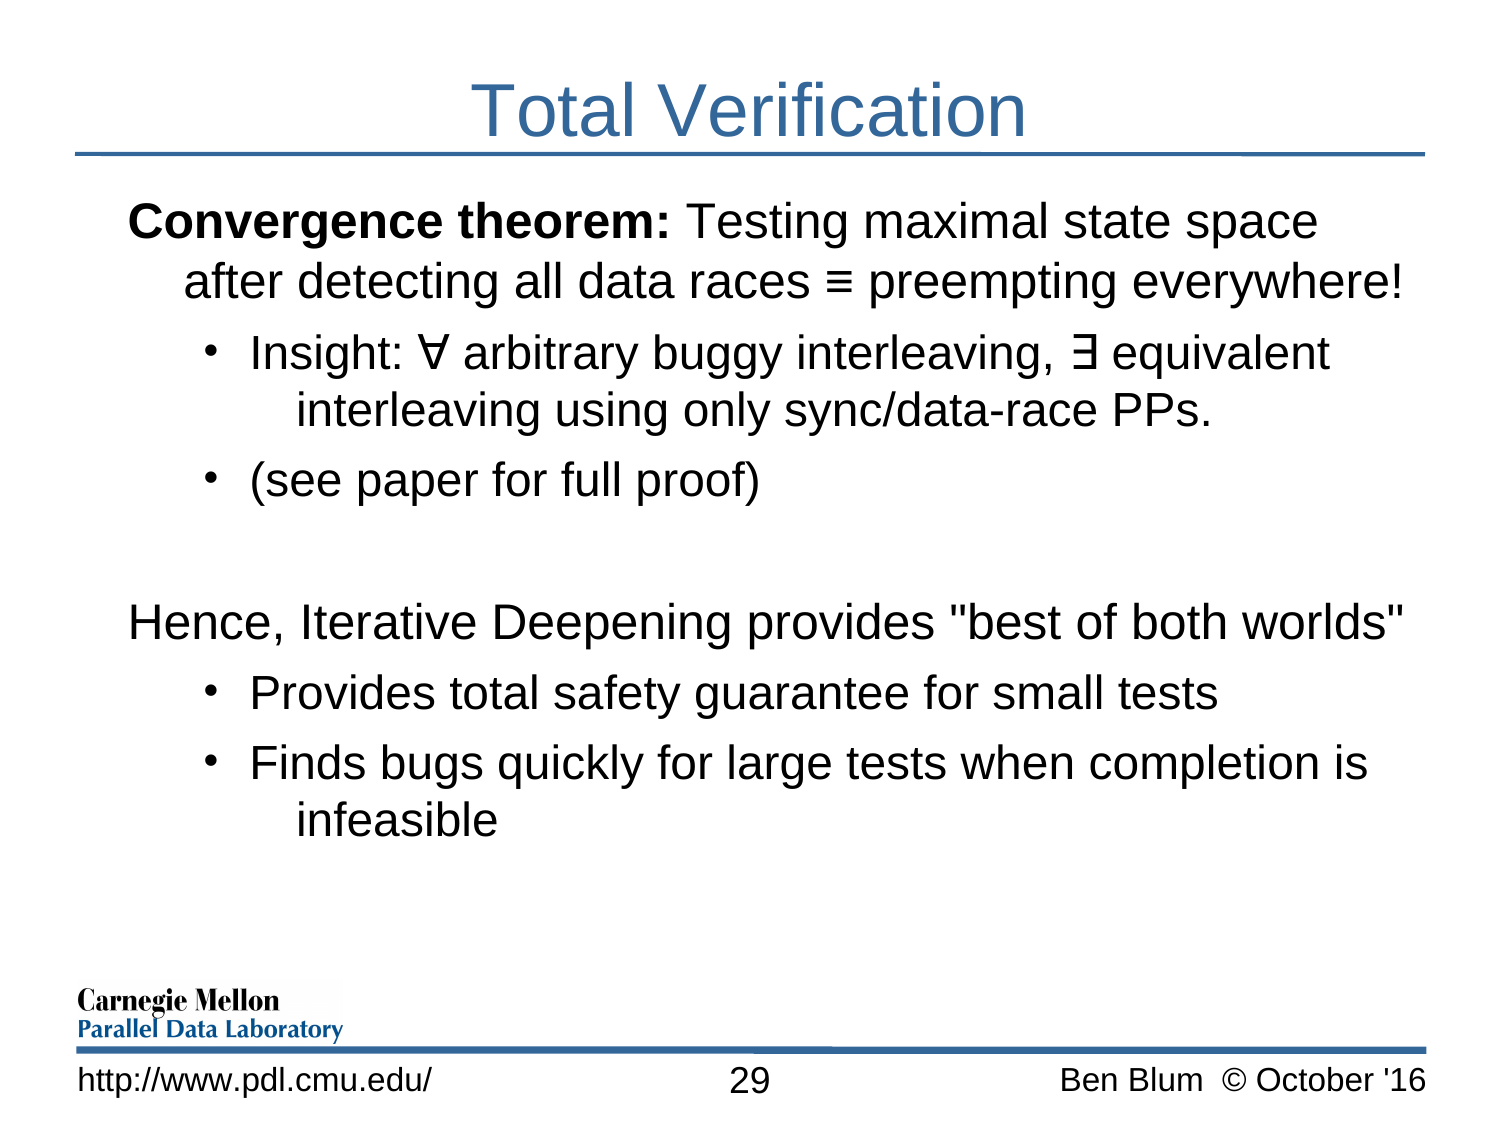

# Total Verification
Convergence theorem: Testing maximal state space after detecting all data races ≡ preempting everywhere!
Insight: ∀ arbitrary buggy interleaving, ∃ equivalent interleaving using only sync/data-race PPs.
(see paper for full proof)
Hence, Iterative Deepening provides "best of both worlds"
Provides total safety guarantee for small tests
Finds bugs quickly for large tests when completion is infeasible
29